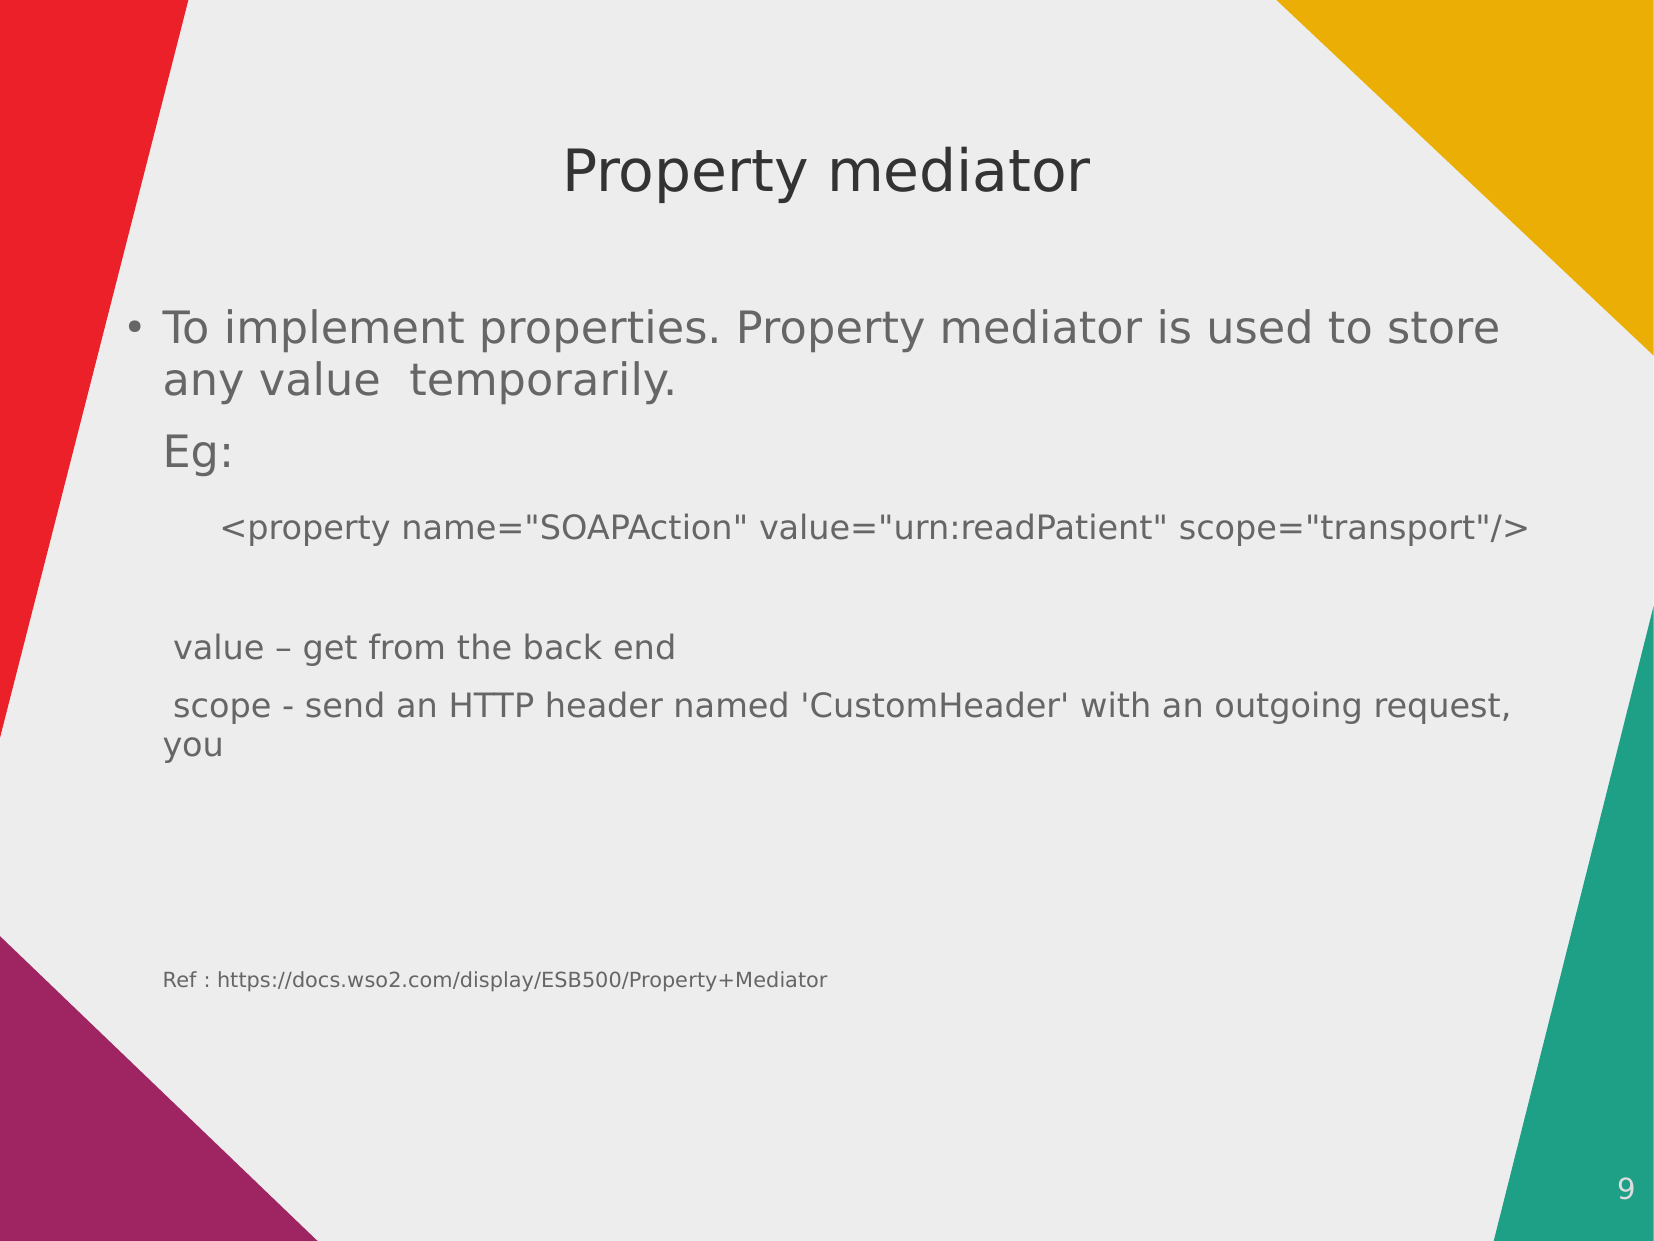

# Property mediator
To implement properties. Property mediator is used to store any value temporarily.
Eg:
 <property name="SOAPAction" value="urn:readPatient" scope="transport"/>
 value – get from the back end
 scope - send an HTTP header named 'CustomHeader' with an outgoing request, you
Ref : https://docs.wso2.com/display/ESB500/Property+Mediator
9